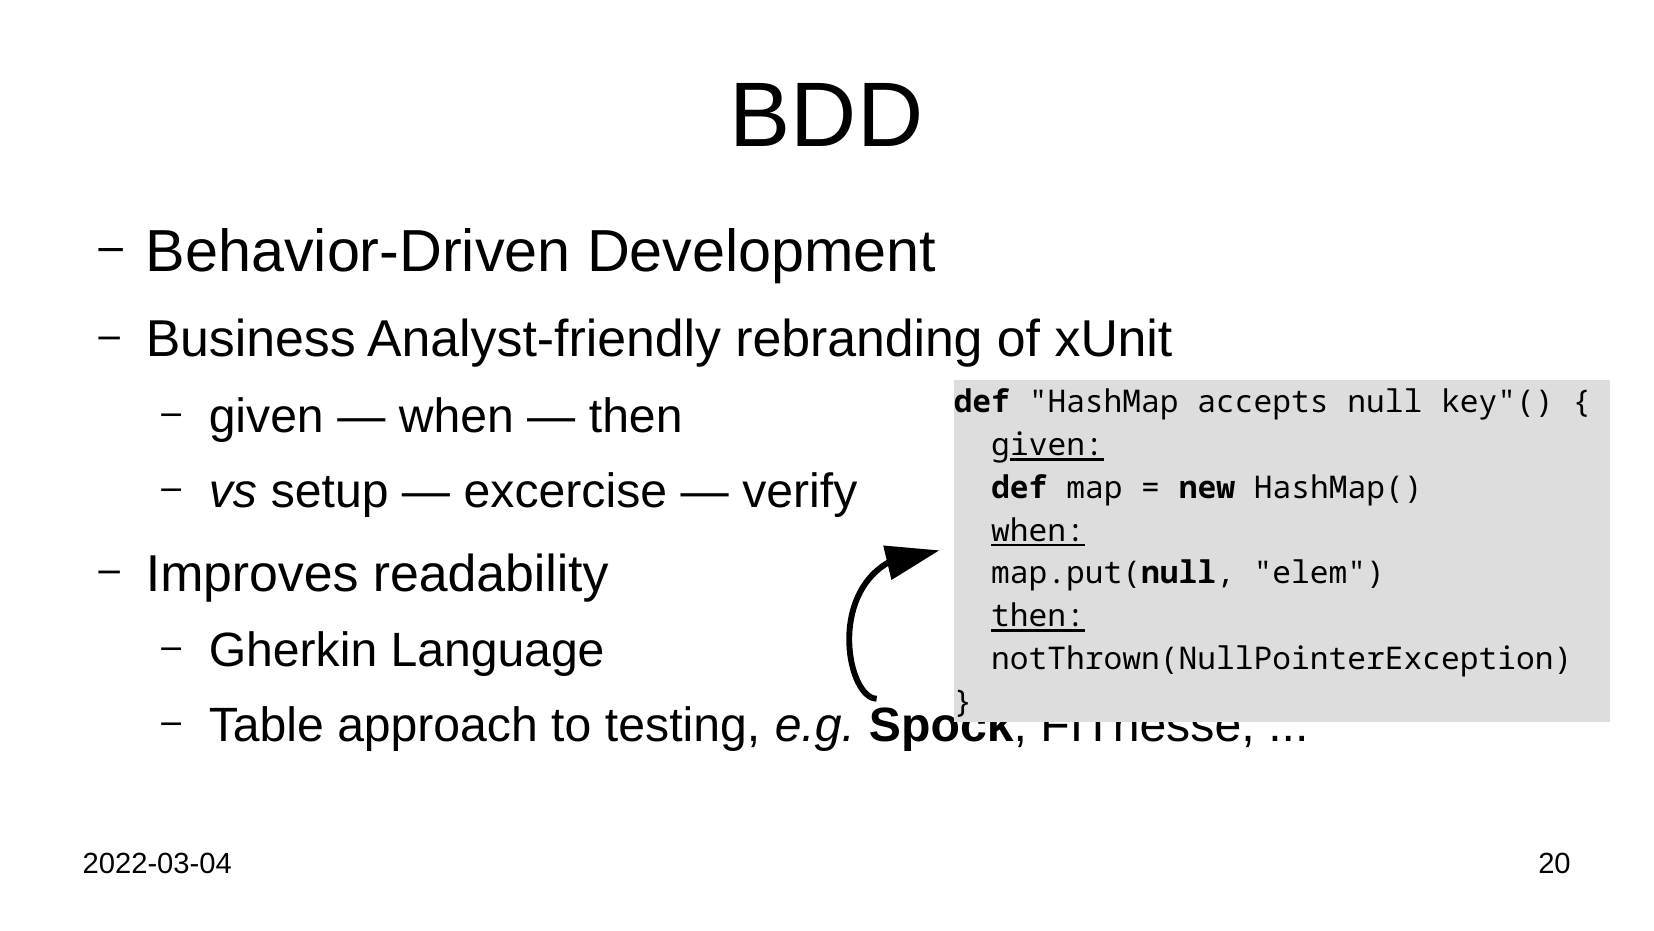

# BDD
Behavior-Driven Development
Business Analyst-friendly rebranding of xUnit
given — when — then
vs setup — excercise — verify
Improves readability
Gherkin Language
Table approach to testing, e.g. Spock, FITnesse, ...
def "HashMap accepts null key"() {
 given:
 def map = new HashMap()
 when:
 map.put(null, "elem")
 then:
 notThrown(NullPointerException)
}
2022-03-04
20